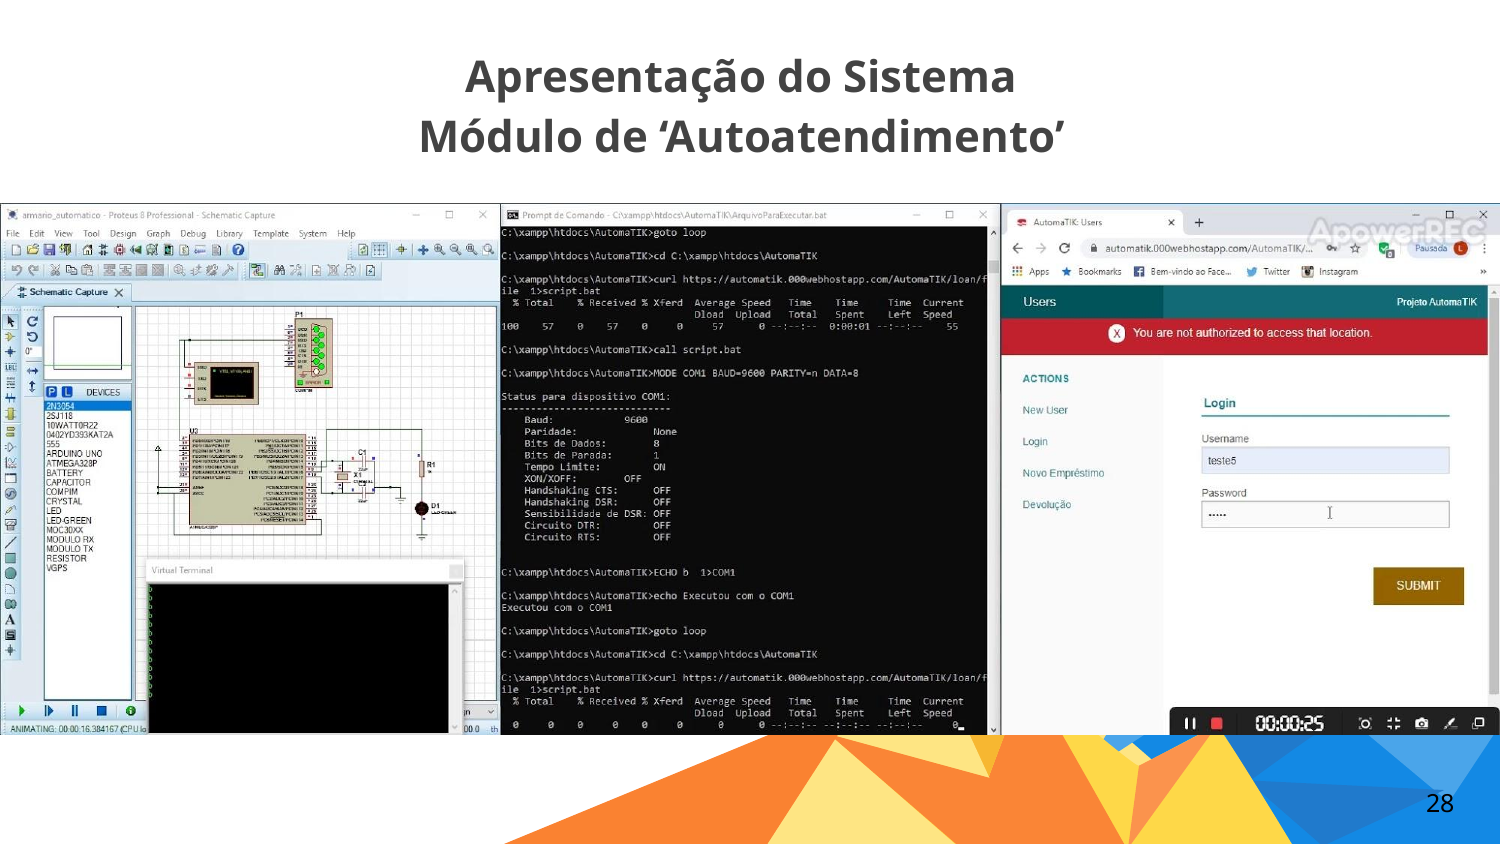

Apresentação do Sistema
# Módulo de ‘Autoatendimento’